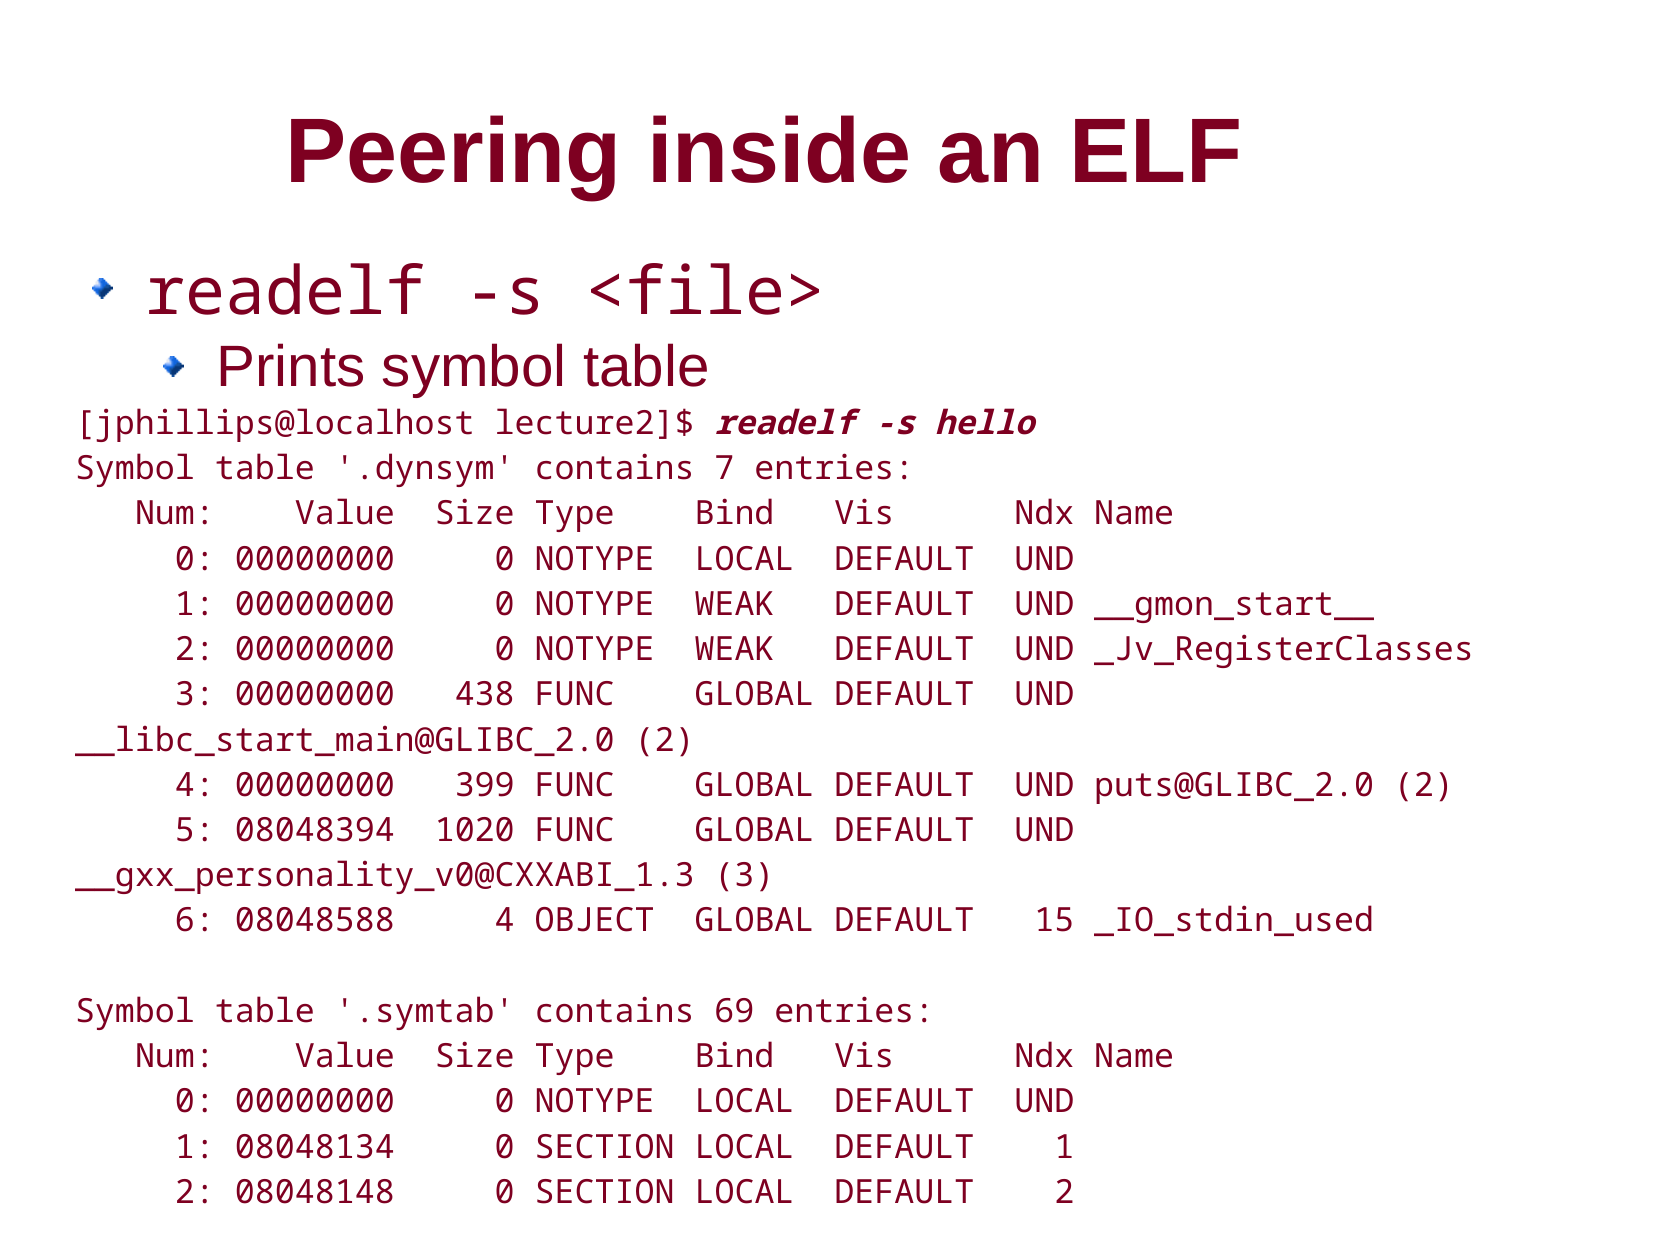

# Peering inside an ELF
readelf -s <file>
Prints symbol table
[jphillips@localhost lecture2]$ readelf -s hello
Symbol table '.dynsym' contains 7 entries:
 Num: Value Size Type Bind Vis Ndx Name
 0: 00000000 0 NOTYPE LOCAL DEFAULT UND
 1: 00000000 0 NOTYPE WEAK DEFAULT UND __gmon_start__
 2: 00000000 0 NOTYPE WEAK DEFAULT UND _Jv_RegisterClasses
 3: 00000000 438 FUNC GLOBAL DEFAULT UND __libc_start_main@GLIBC_2.0 (2)
 4: 00000000 399 FUNC GLOBAL DEFAULT UND puts@GLIBC_2.0 (2)
 5: 08048394 1020 FUNC GLOBAL DEFAULT UND __gxx_personality_v0@CXXABI_1.3 (3)
 6: 08048588 4 OBJECT GLOBAL DEFAULT 15 _IO_stdin_used
Symbol table '.symtab' contains 69 entries:
 Num: Value Size Type Bind Vis Ndx Name
 0: 00000000 0 NOTYPE LOCAL DEFAULT UND
 1: 08048134 0 SECTION LOCAL DEFAULT 1
 2: 08048148 0 SECTION LOCAL DEFAULT 2
 . . .